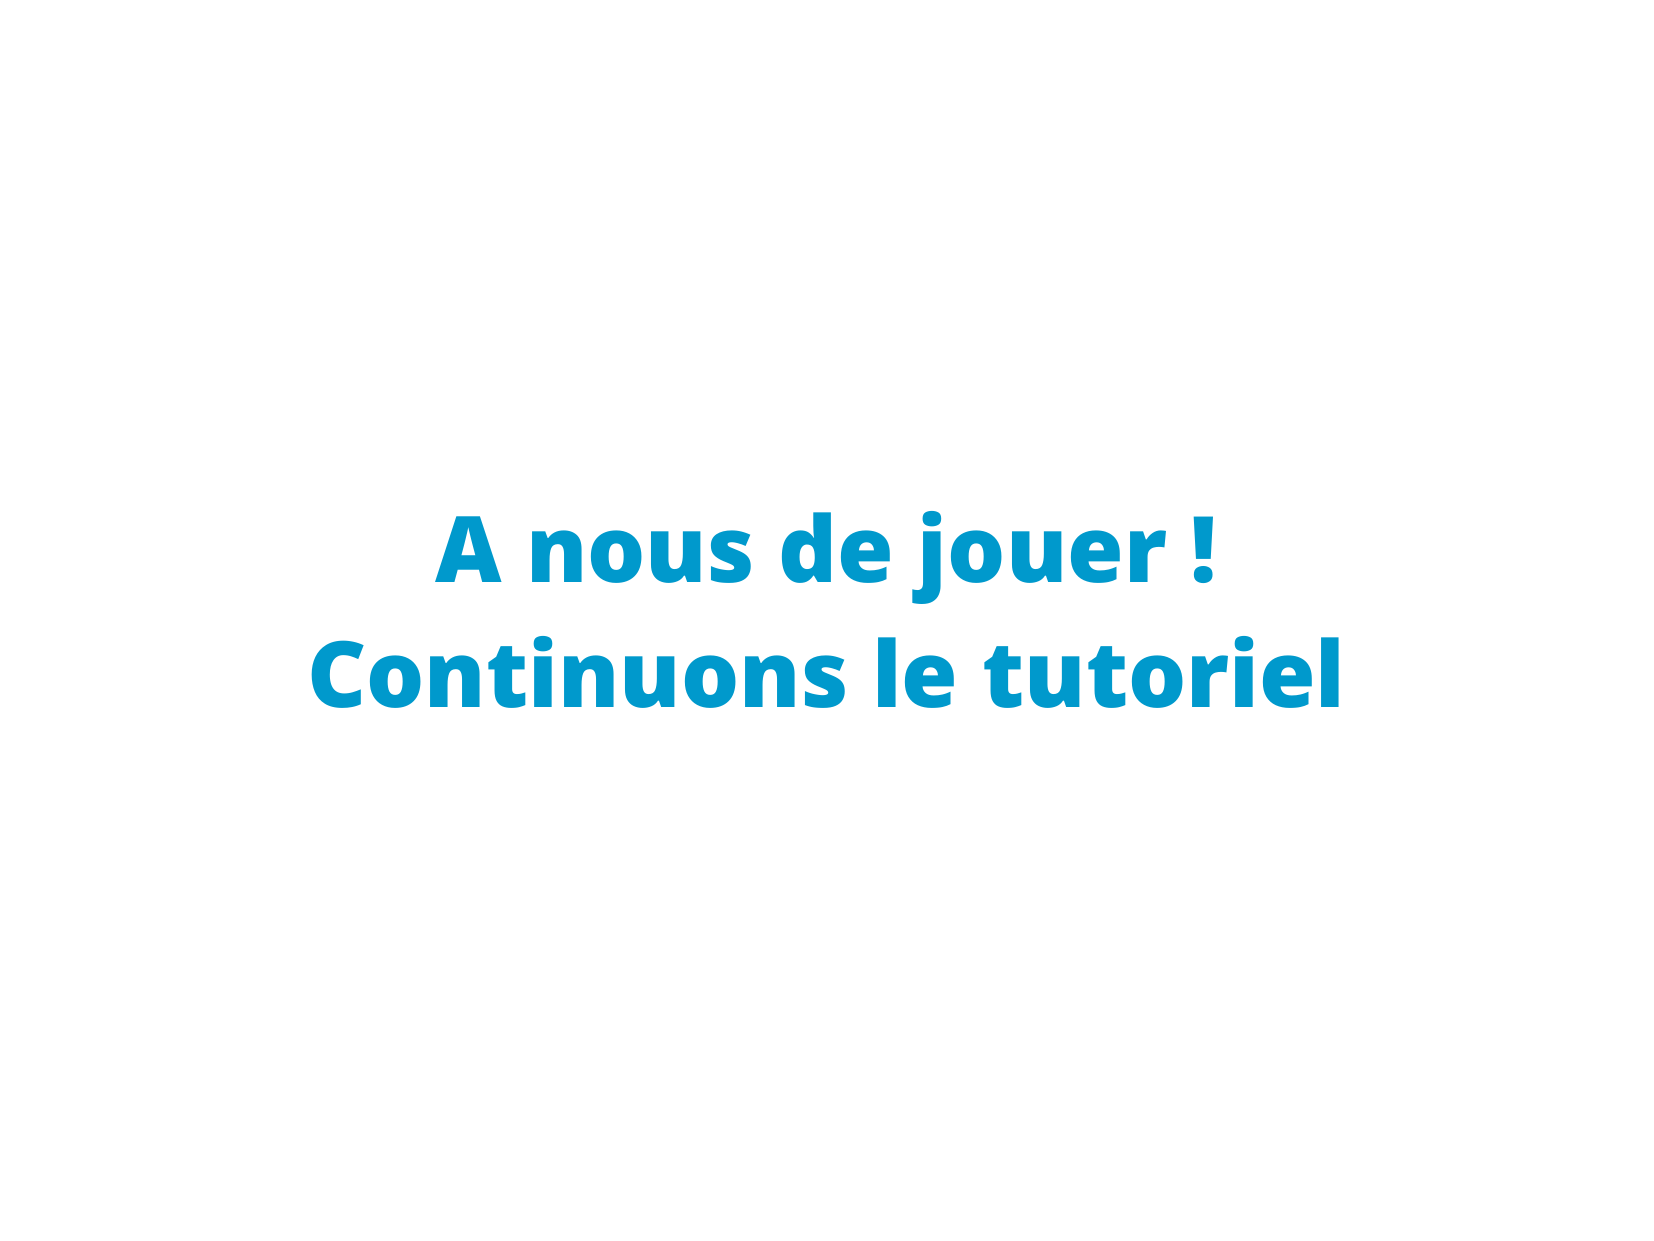

# A nous de jouer ! Continuons le tutoriel